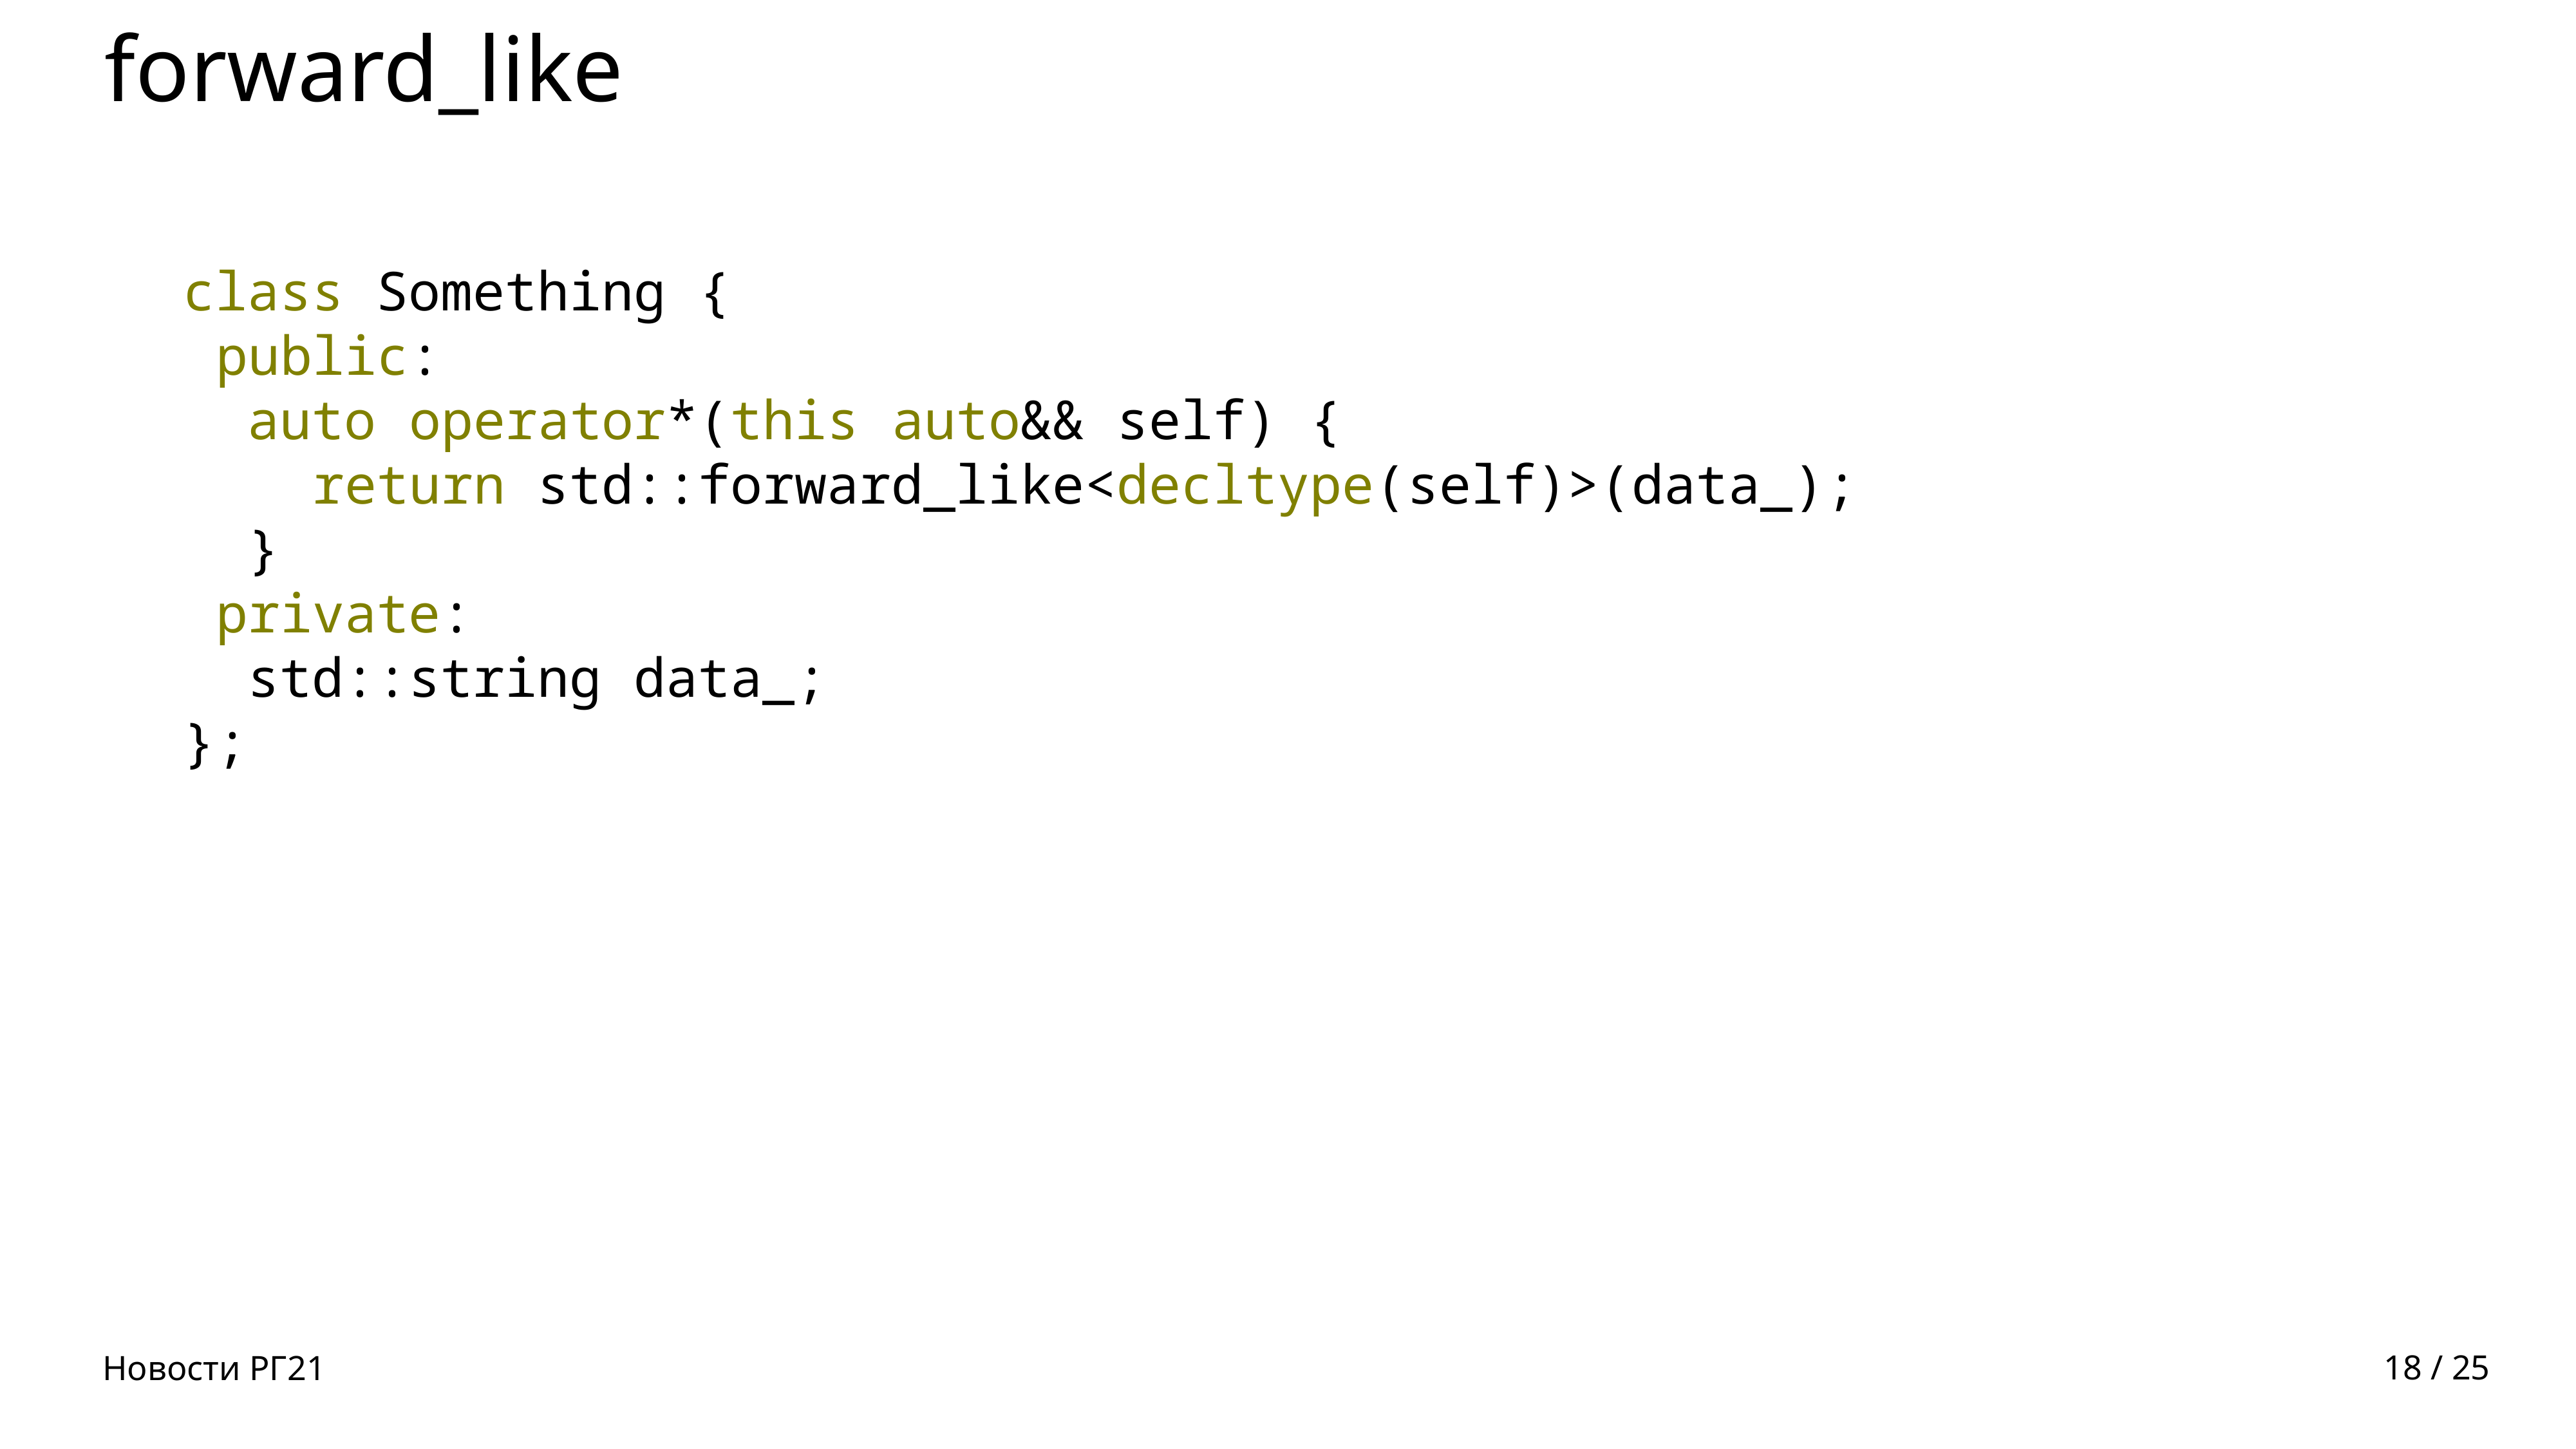

forward_like
class Something {
 public:
 auto operator*(this auto&& self) {
 return std::forward_like<decltype(self)>(data_);
 }
 private:
 std::string data_;
};
# Новости РГ21